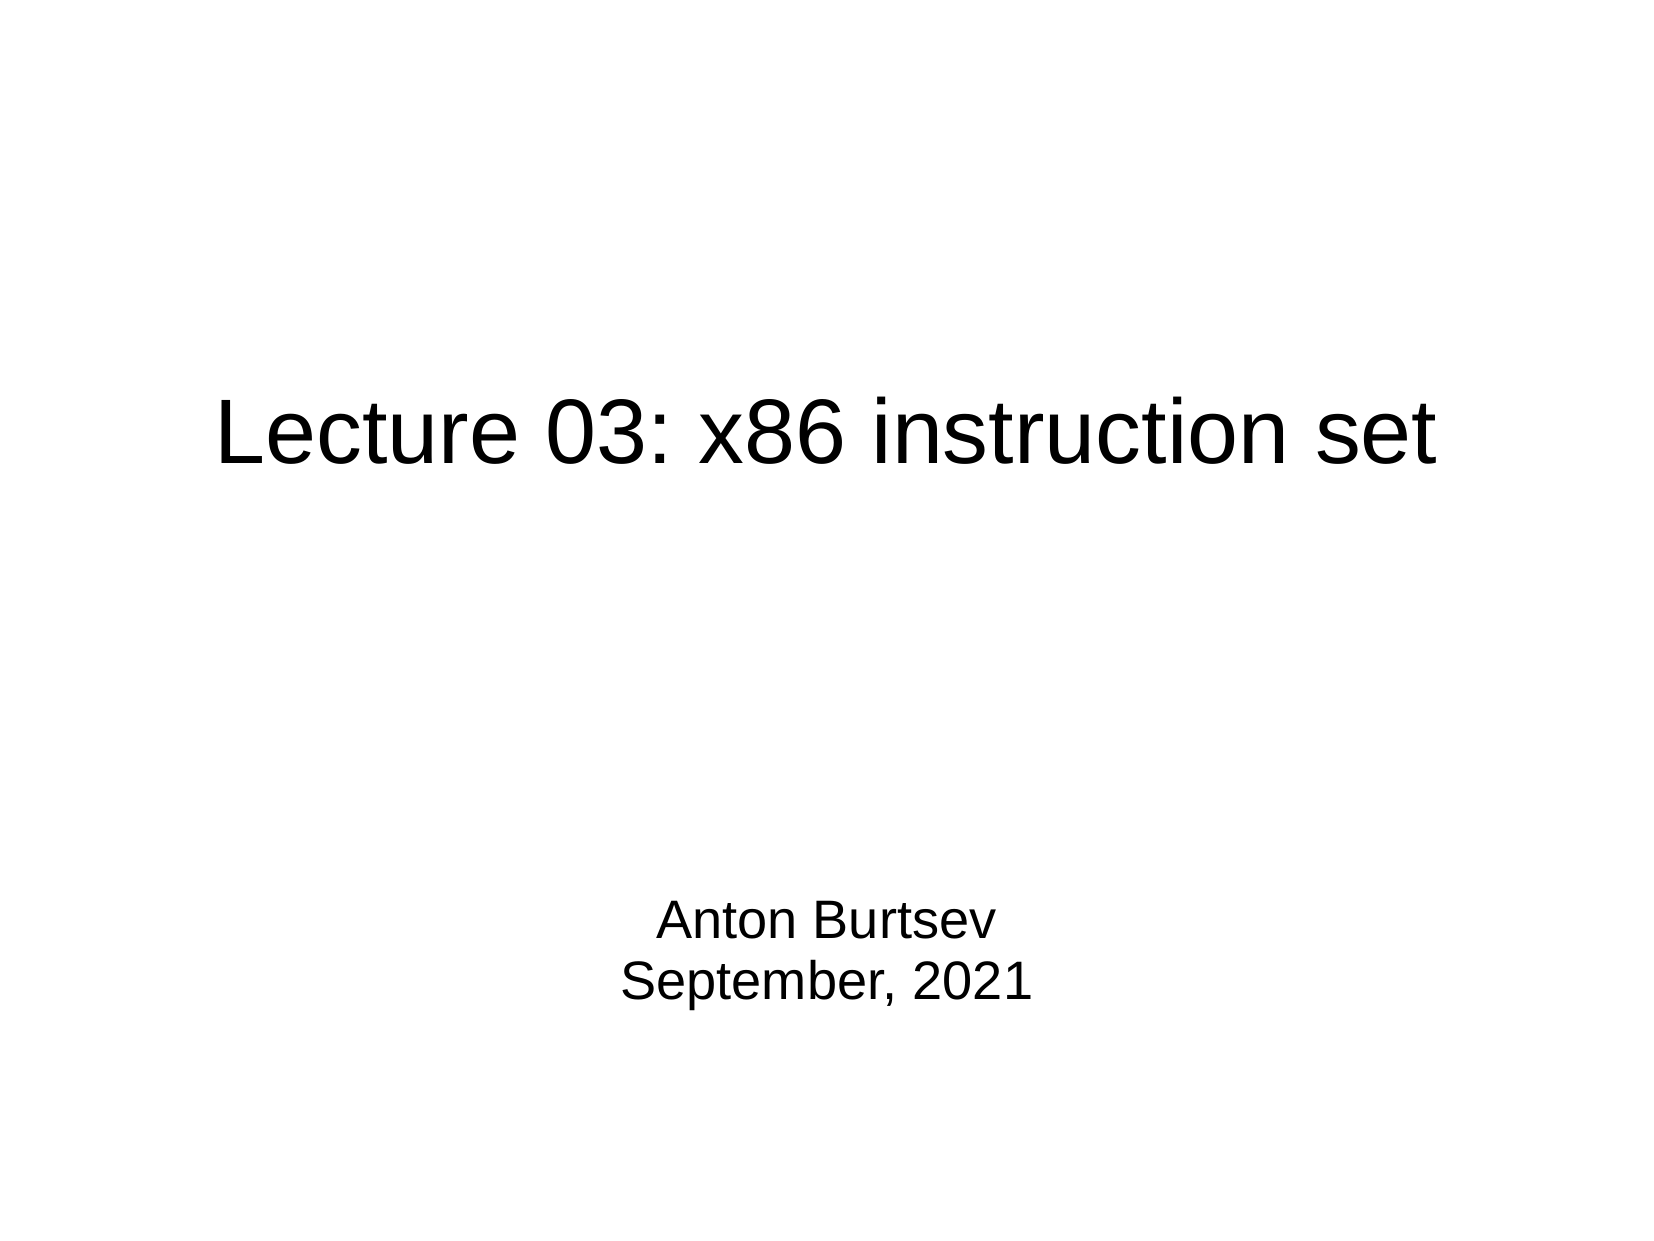

# Lecture 03: x86 instruction set
Anton Burtsev
September, 2021